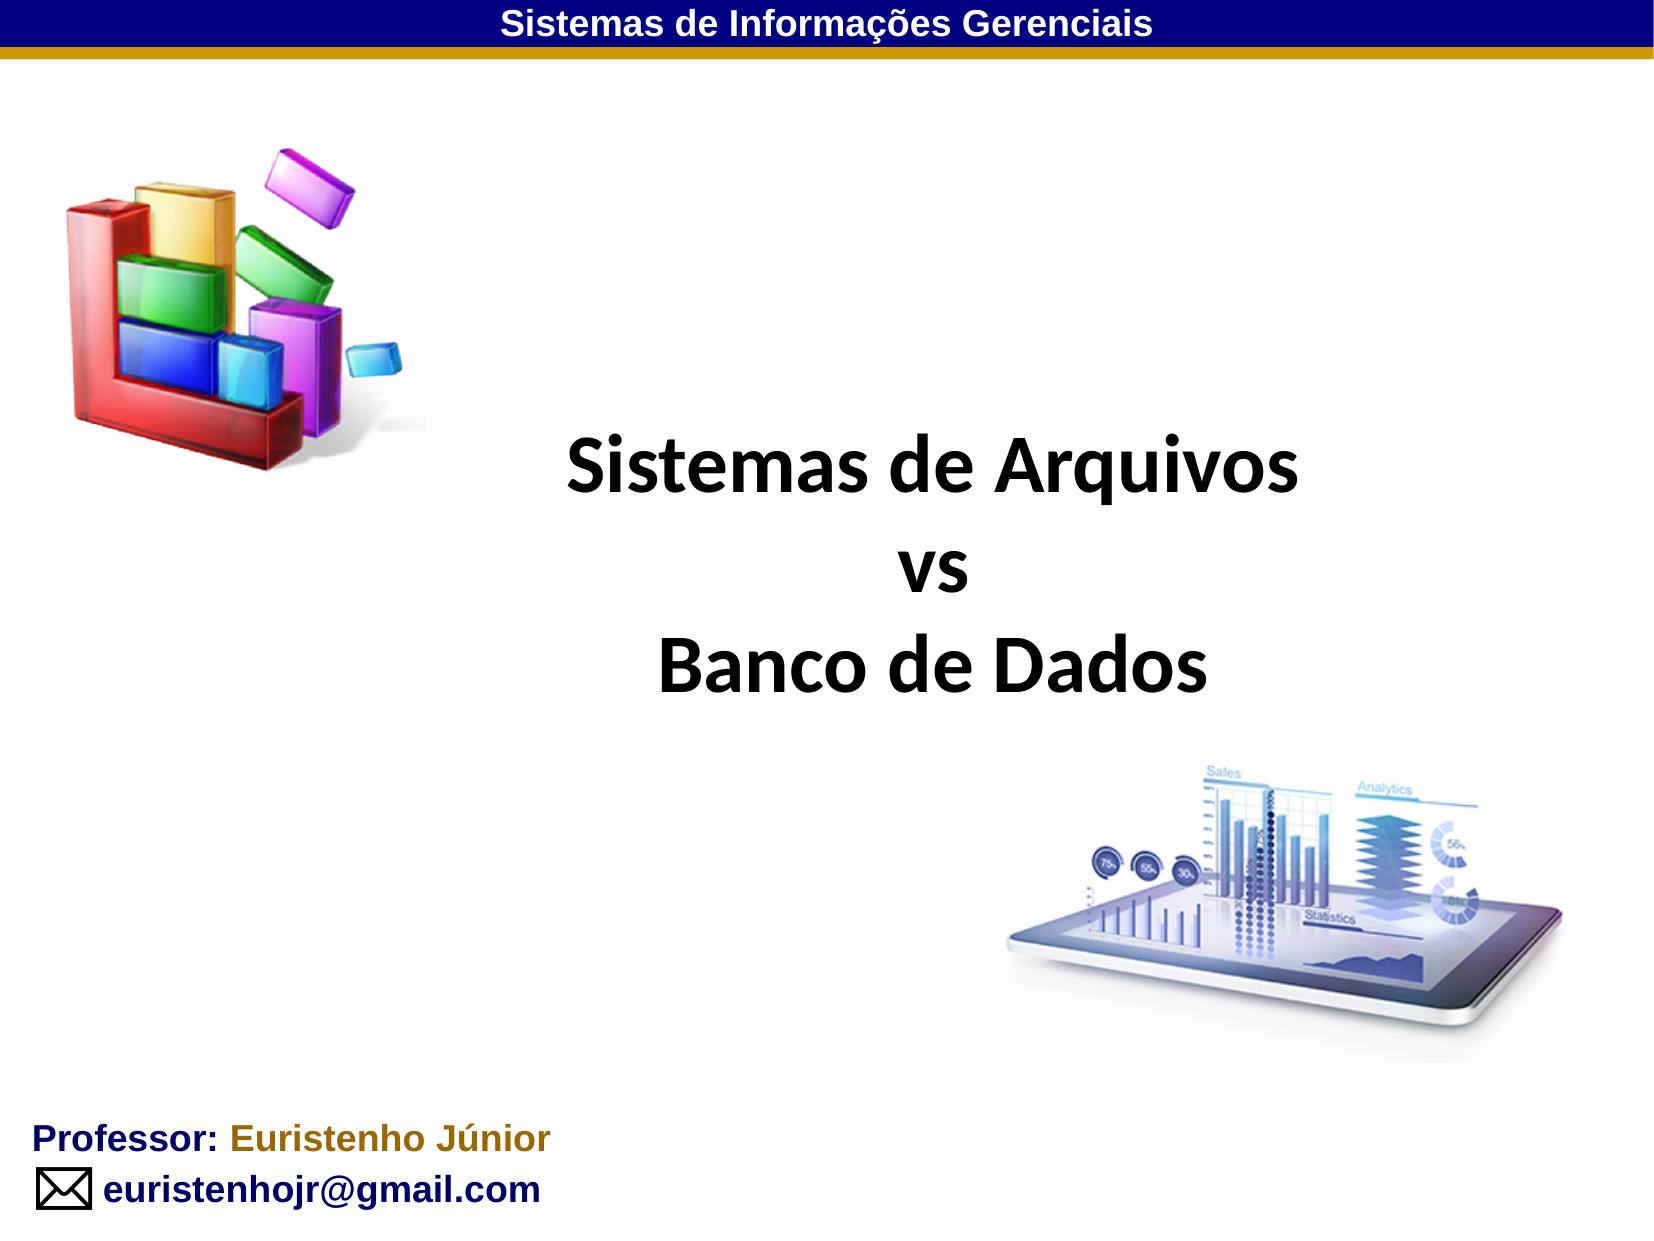

Empreendedorismo
Sistemas de Informações Gerenciais
# Sistemas de Arquivos vs Banco de Dados
Professor: Euristenho Júnior
euristenhojr@gmail.com